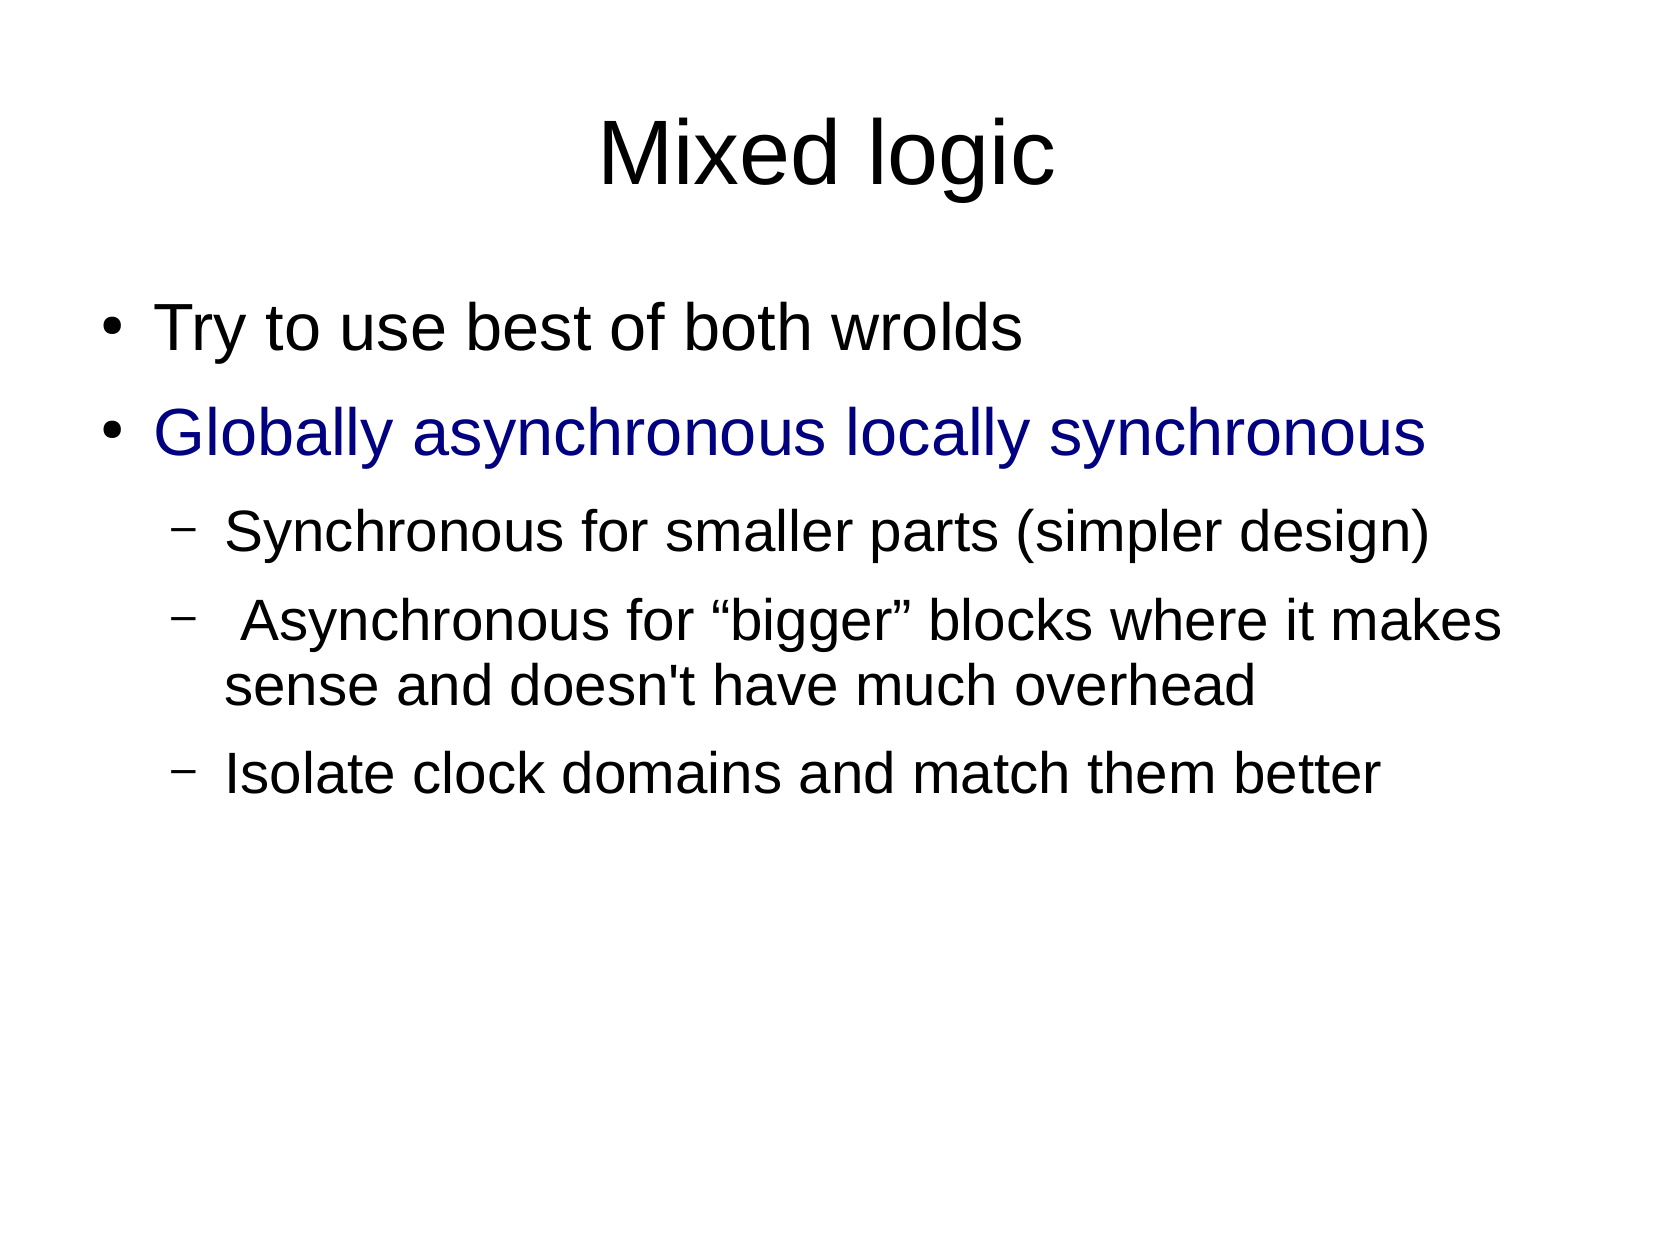

# Mixed logic
Try to use best of both wrolds
Globally asynchronous locally synchronous
Synchronous for smaller parts (simpler design)
 Asynchronous for “bigger” blocks where it makes sense and doesn't have much overhead
Isolate clock domains and match them better